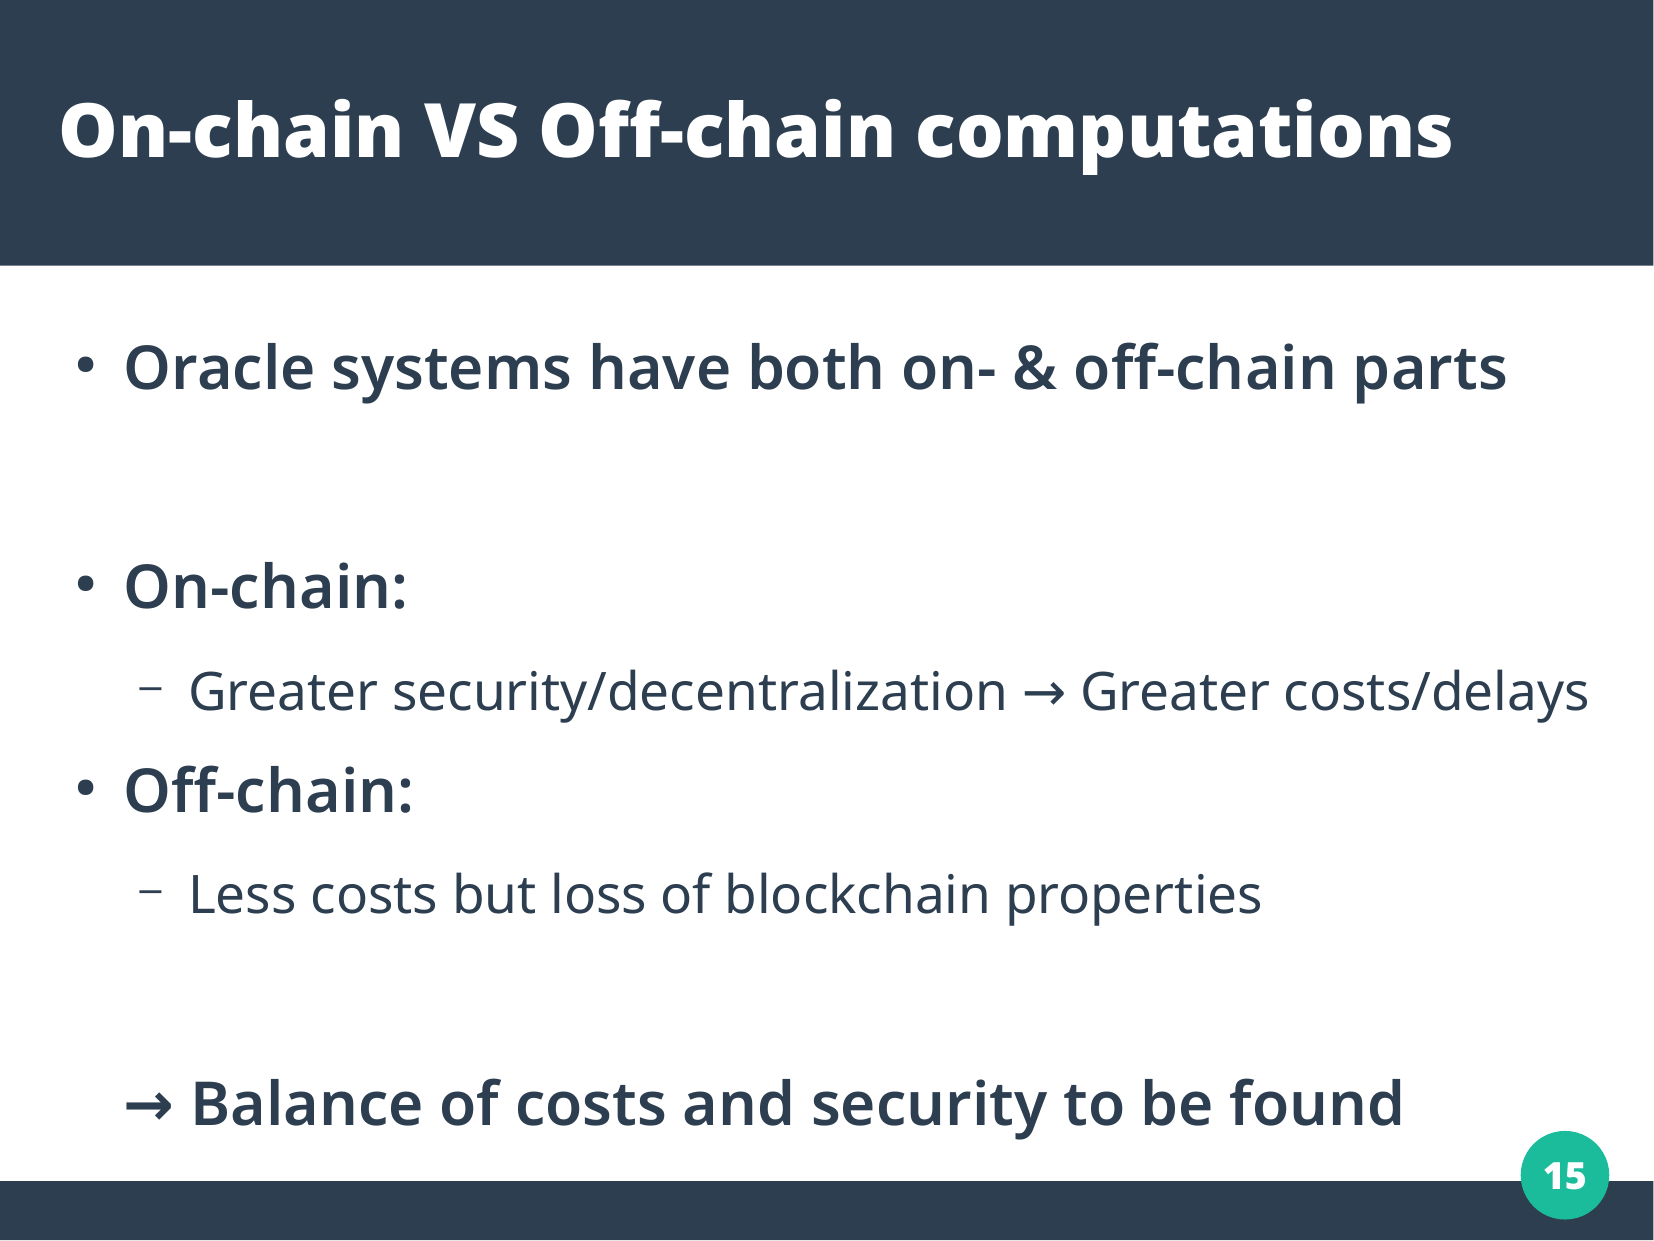

# On-chain VS Off-chain computations
Oracle systems have both on- & off-chain parts
On-chain:
Greater security/decentralization → Greater costs/delays
Off-chain:
Less costs but loss of blockchain properties
→ Balance of costs and security to be found
15